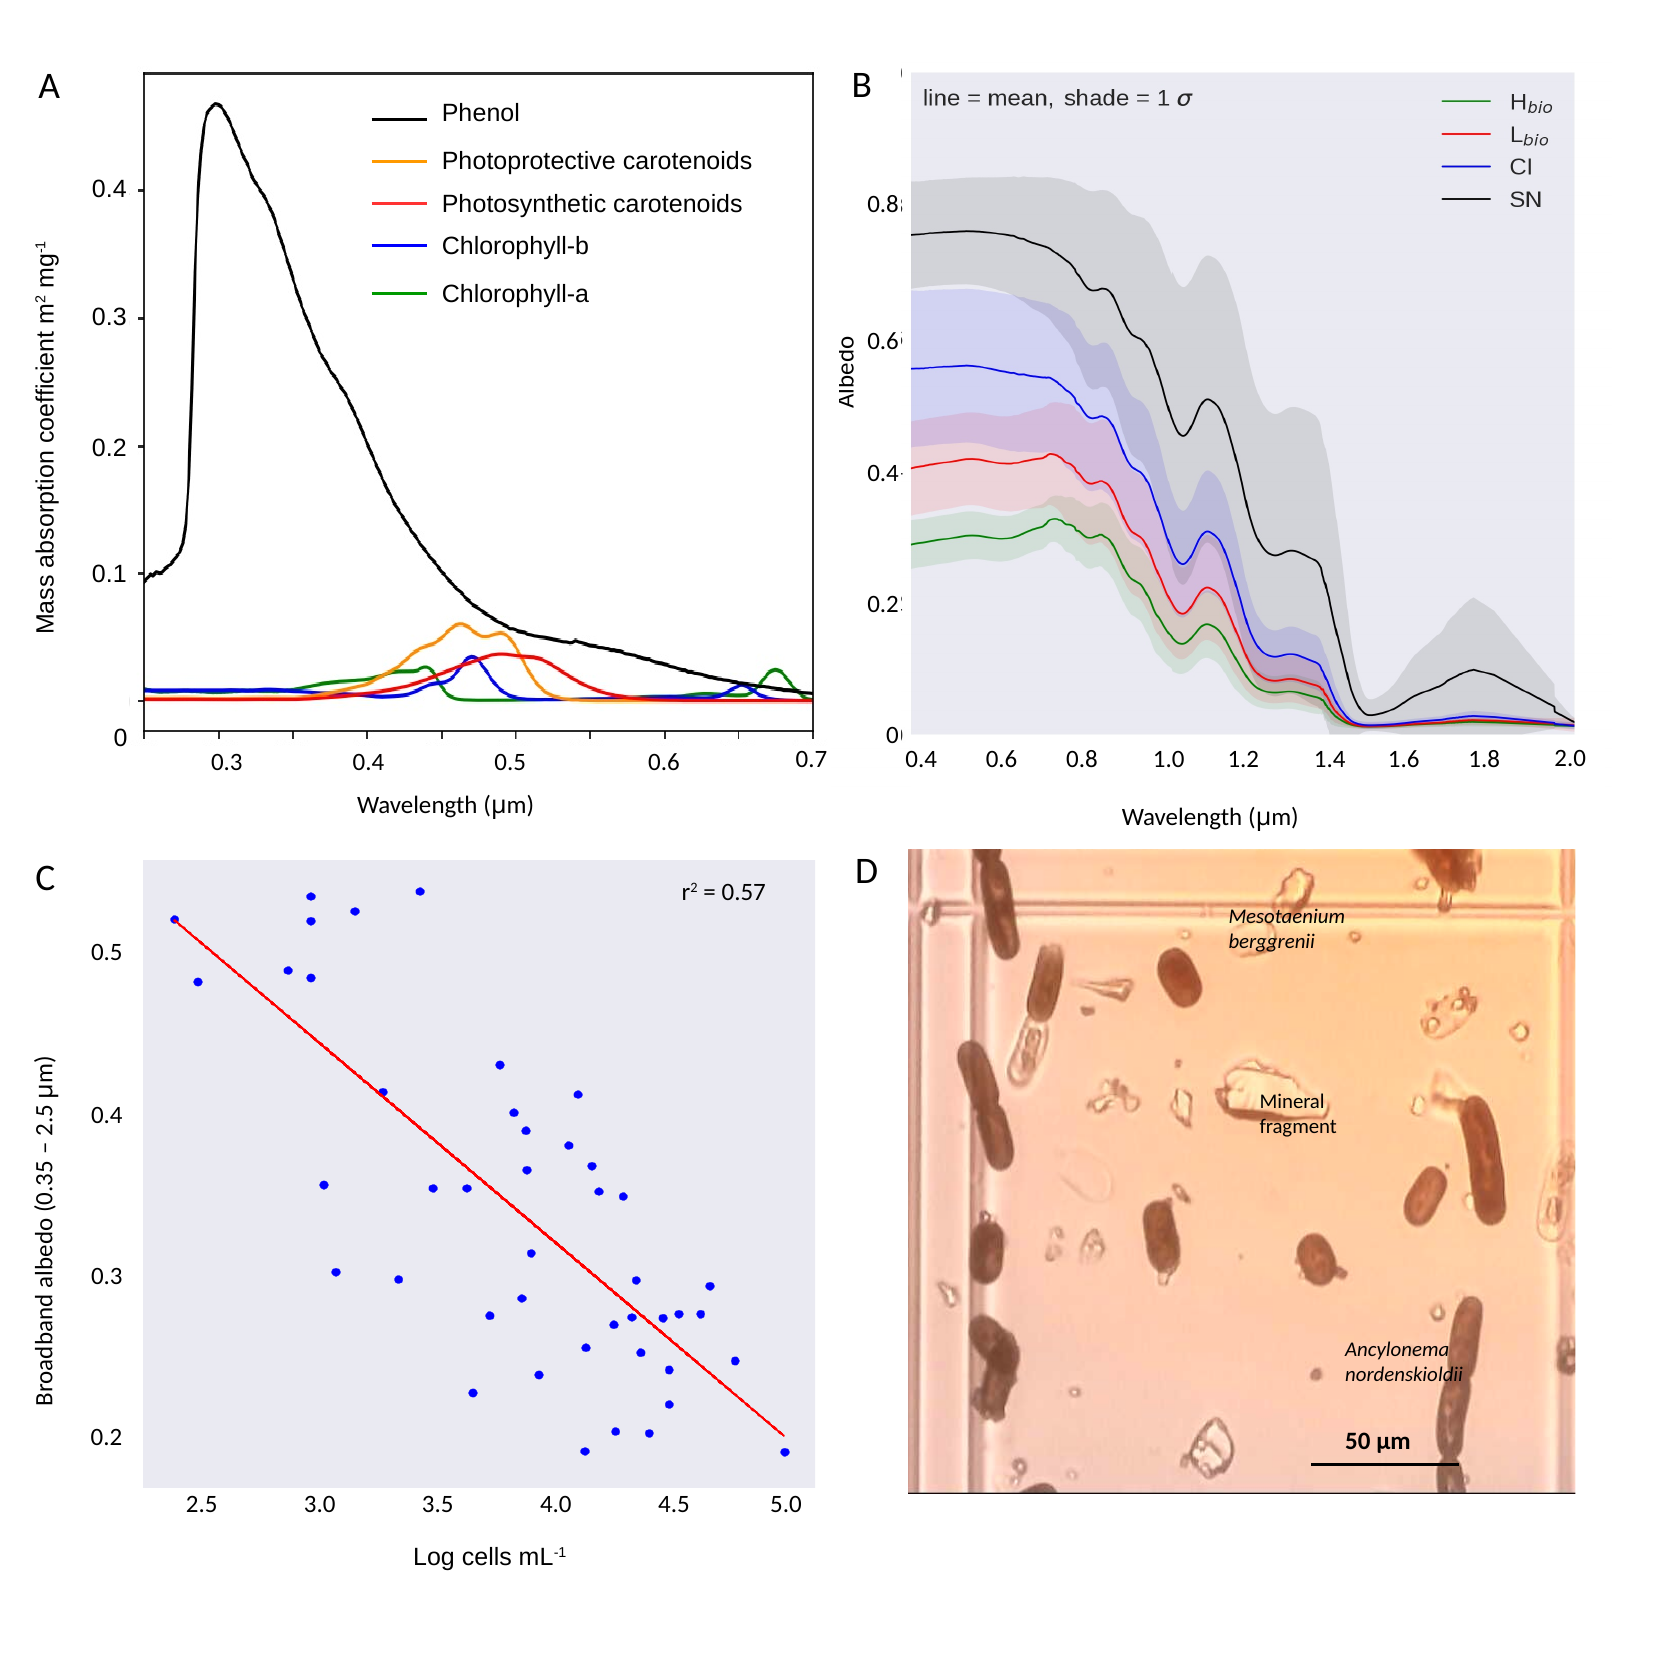

B
A
Phenol
Photoprotective carotenoids
0.4
0.8
Photosynthetic carotenoids
Chlorophyll-b
Chlorophyll-a
0.3
0.6
Albedo
Mass absorption coefficient m2 mg-1
0.2
0.4
0.1
0.2
0
0
2.0
0.7
0.4
0.6
0.8
1.0
1.2
1.4
1.6
1.8
0.3
0.4
0.5
0.6
Wavelength (µm)
Wavelength (µm)
D
C
r2 = 0.57
Mesotaenium
berggrenii
0.5
H
Mineral
fragment
0.4
Broadband albedo (0.35 – 2.5 µm)
0.3
Ancylonema
nordenskioldii
0.2
50 µm
2.5
3.0
3.5
4.0
4.5
5.0
Log cells mL-1